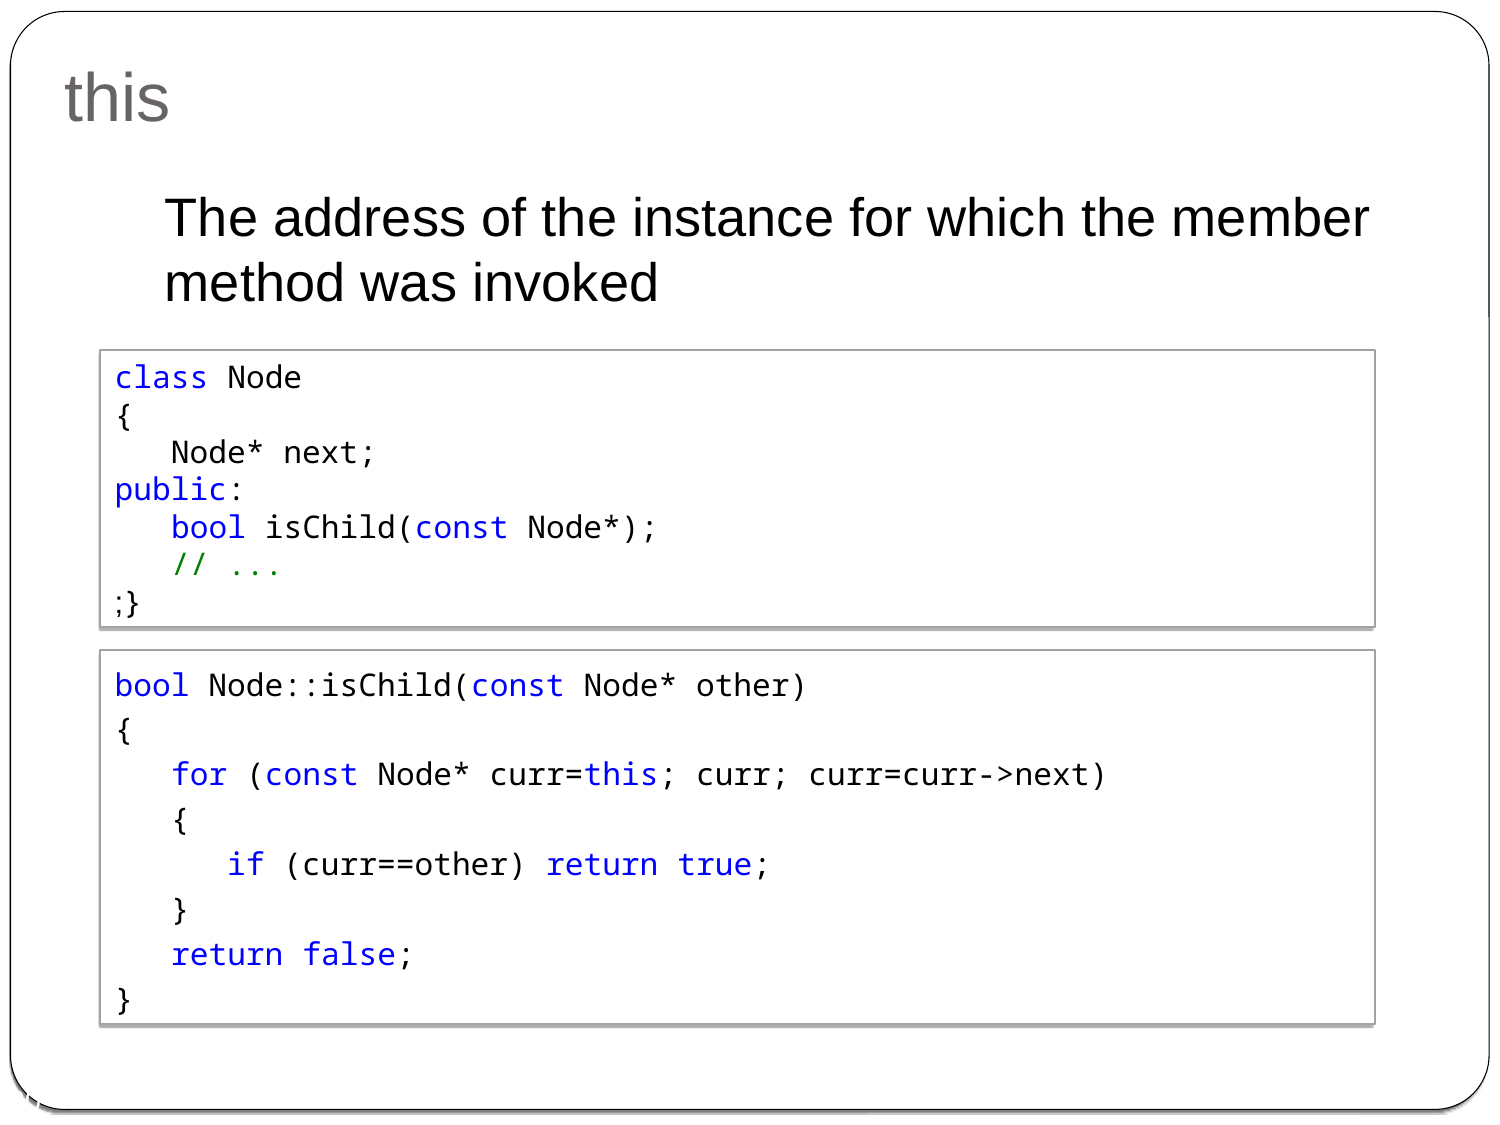

# this
The address of the instance for which the member method was invoked
class Node
{
   Node* next;
public:
   bool isChild(const Node*);
   // ...
};
bool Node::isChild(const Node* other)
{
   for (const Node* curr=this; curr; curr=curr->next)
   {
      if (curr==other) return true;
   }
   return false;
}